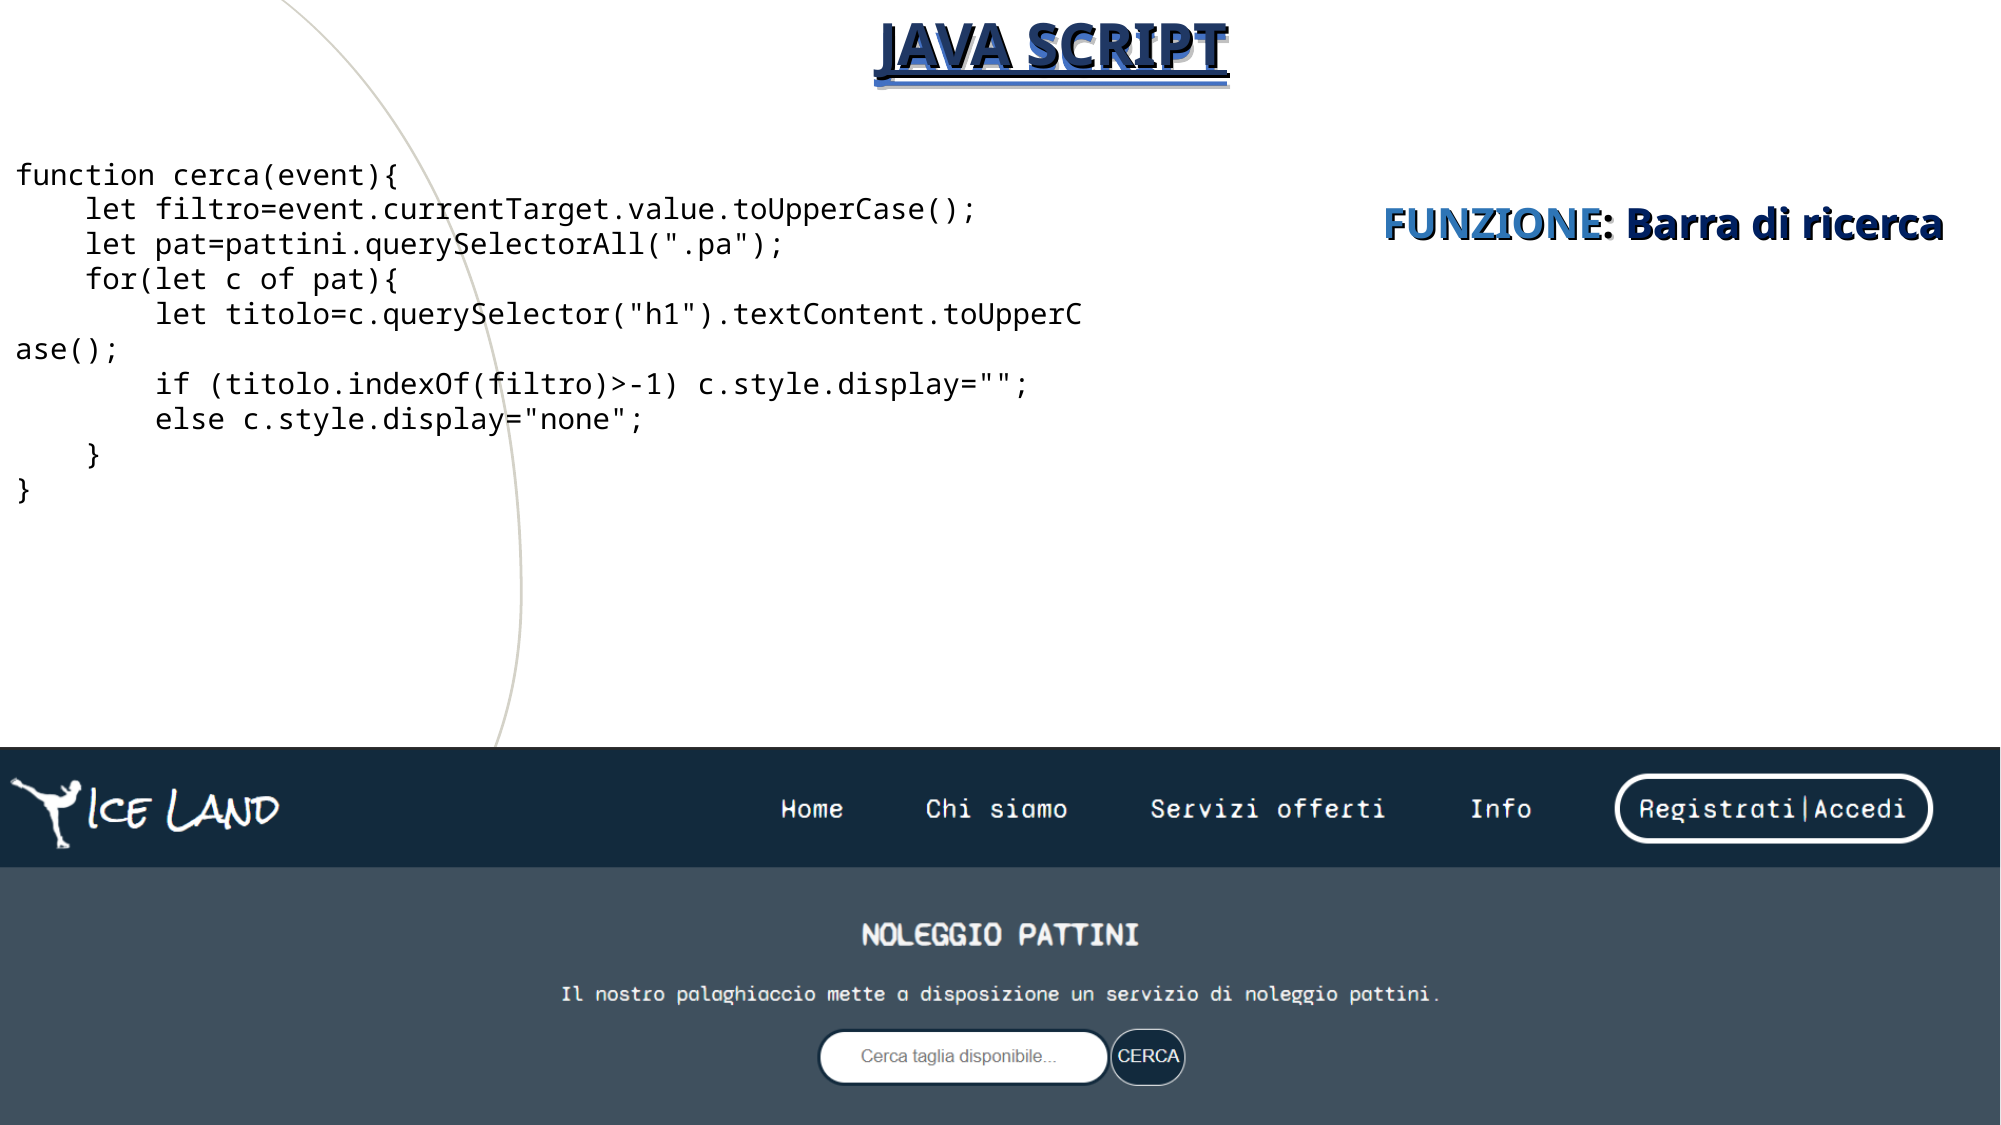

JAVA SCRIPT
function cerca(event){
    let filtro=event.currentTarget.value.toUpperCase();
    let pat=pattini.querySelectorAll(".pa");
    for(let c of pat){
        let titolo=c.querySelector("h1").textContent.toUpperCase();
        if (titolo.indexOf(filtro)>-1) c.style.display="";
        else c.style.display="none";
    }
}
FUNZIONE: Barra di ricerca